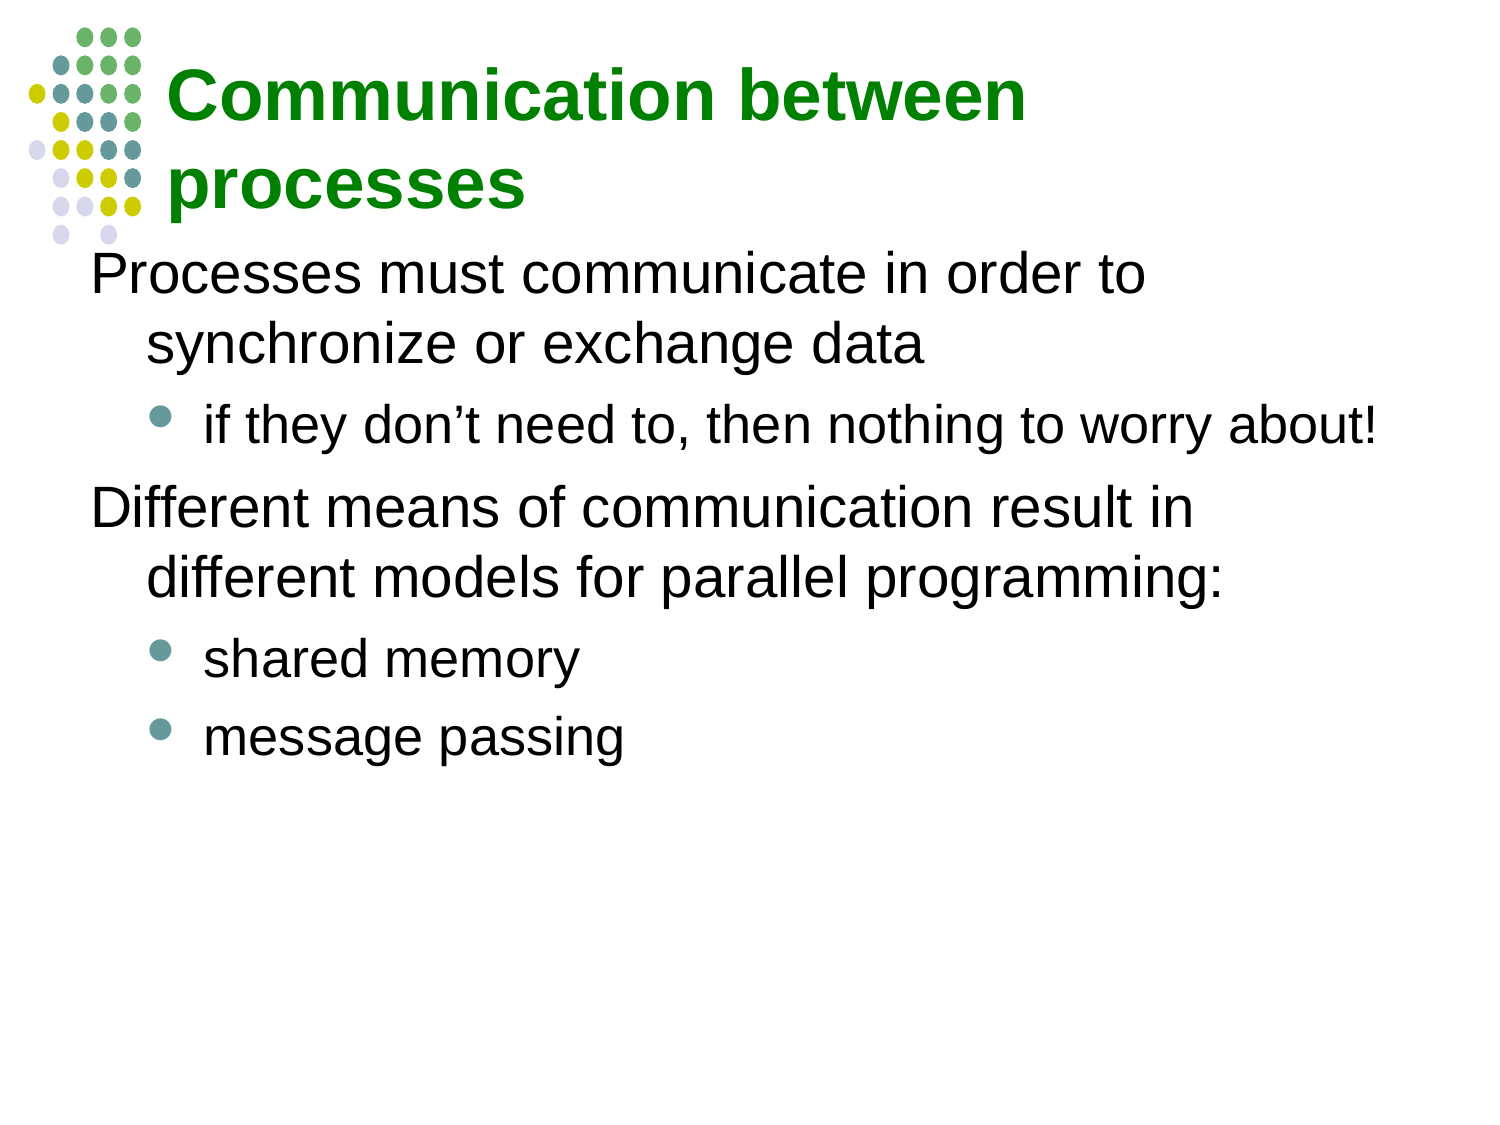

# Communication between processes
Processes must communicate in order to synchronize or exchange data
if they don’t need to, then nothing to worry about!
Different means of communication result in different models for parallel programming:
shared memory
message passing